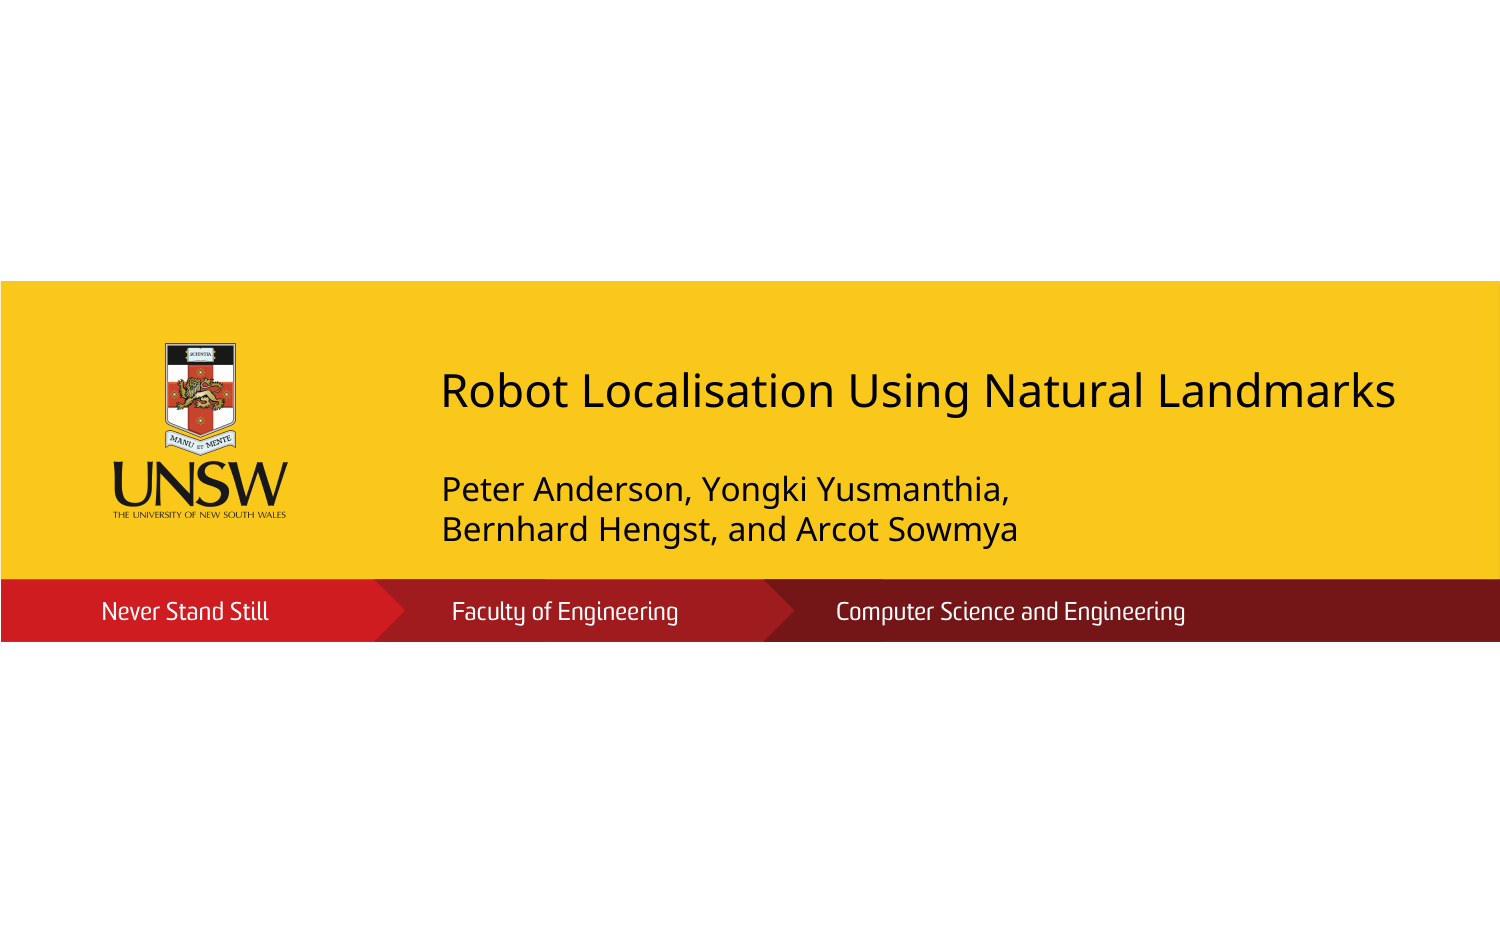

Robot Localisation Using Natural Landmarks
Peter Anderson, Yongki Yusmanthia,
Bernhard Hengst, and Arcot Sowmya